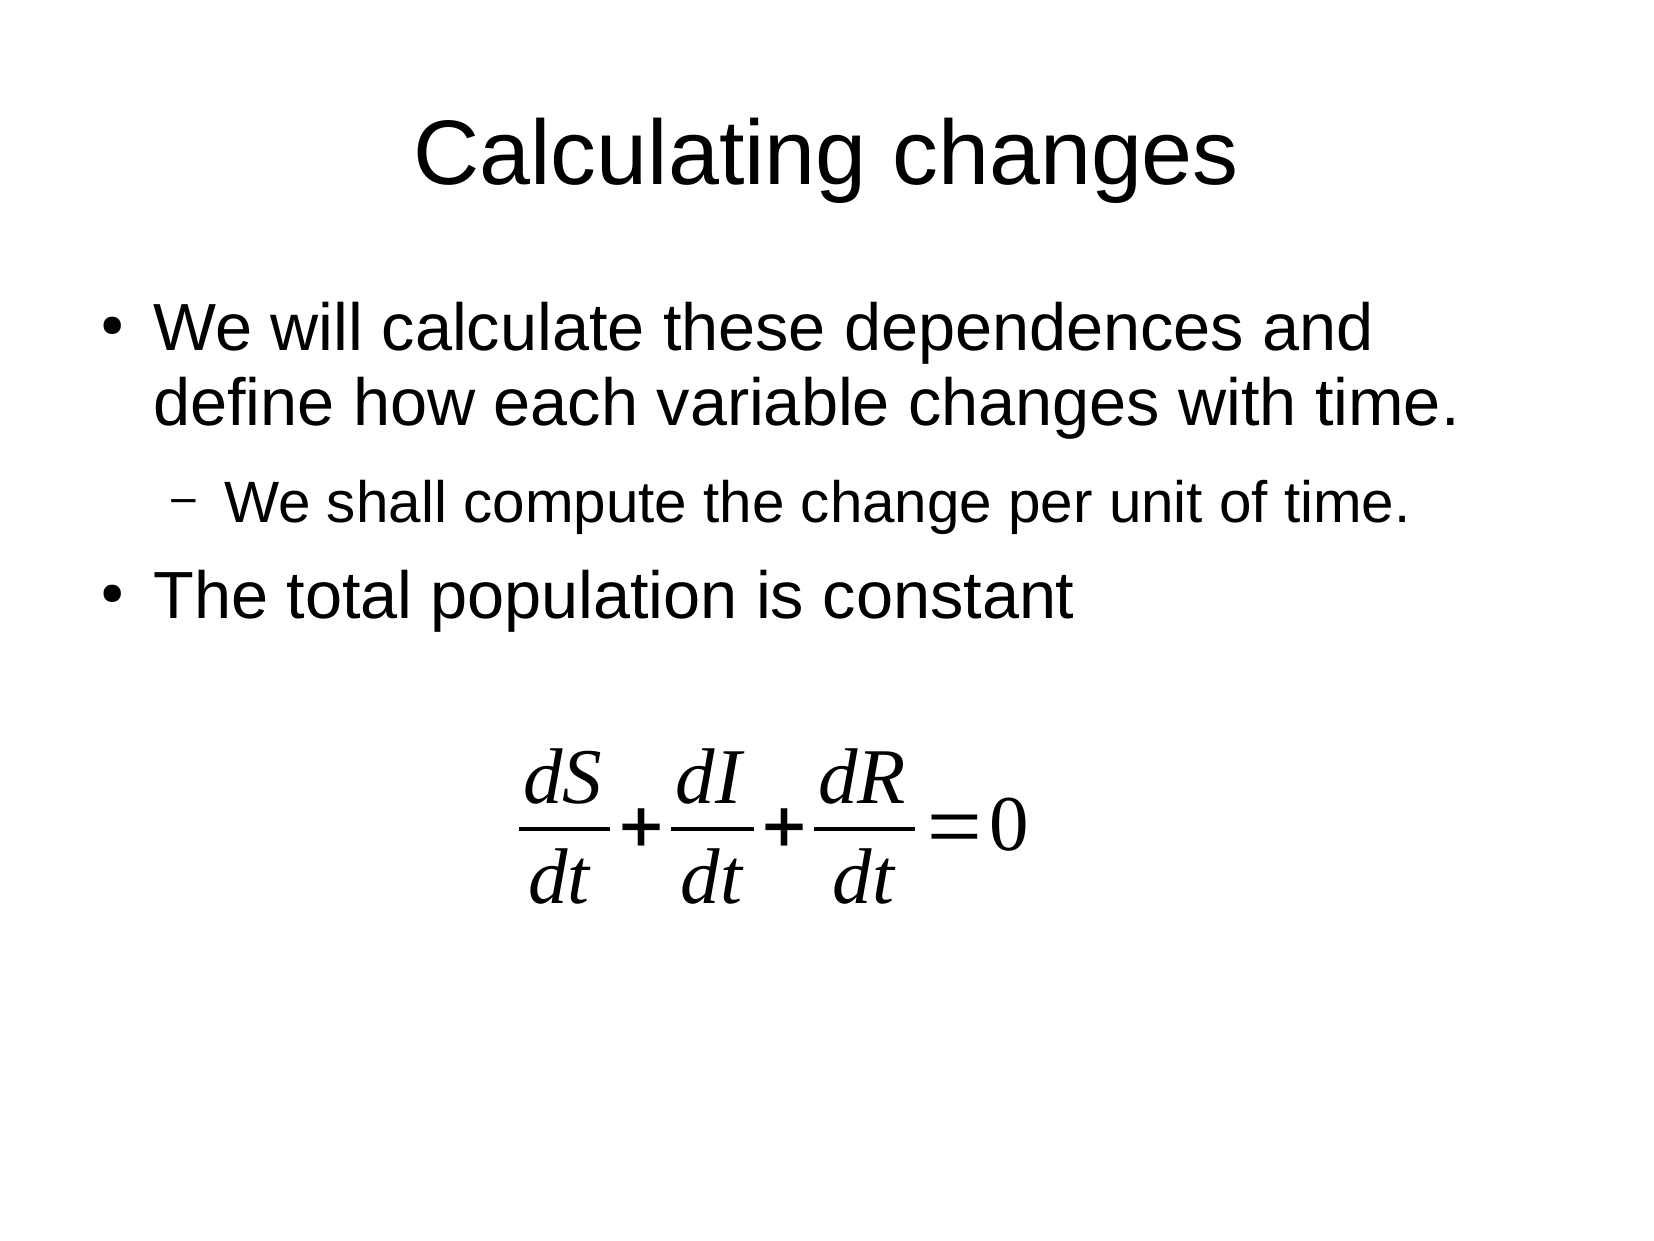

# Calculating changes
We will calculate these dependences and define how each variable changes with time.
We shall compute the change per unit of time.
The total population is constant